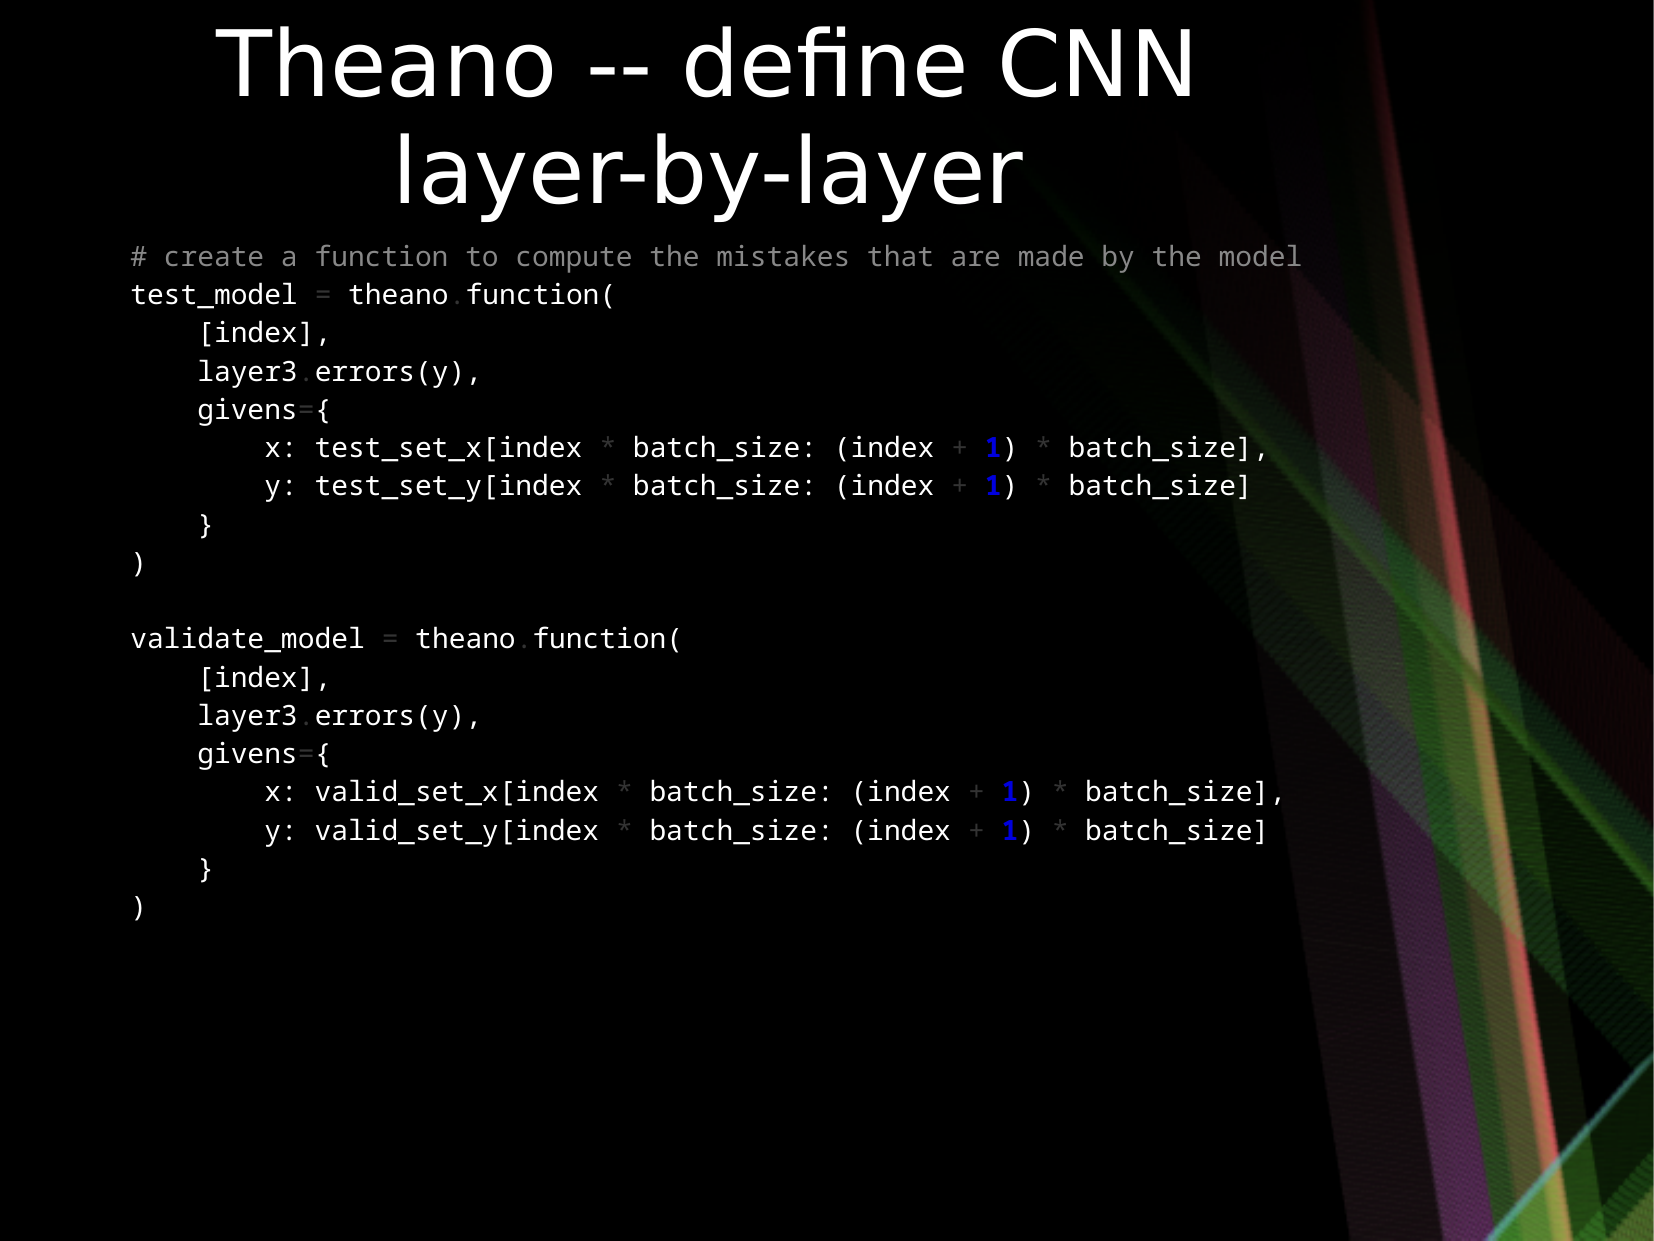

# Theano -- define CNN layer-by-layer
# create a function to compute the mistakes that are made by the model test_model = theano.function( [index], layer3.errors(y), givens={ x: test_set_x[index * batch_size: (index + 1) * batch_size], y: test_set_y[index * batch_size: (index + 1) * batch_size] } ) validate_model = theano.function( [index], layer3.errors(y), givens={ x: valid_set_x[index * batch_size: (index + 1) * batch_size], y: valid_set_y[index * batch_size: (index + 1) * batch_size] } )